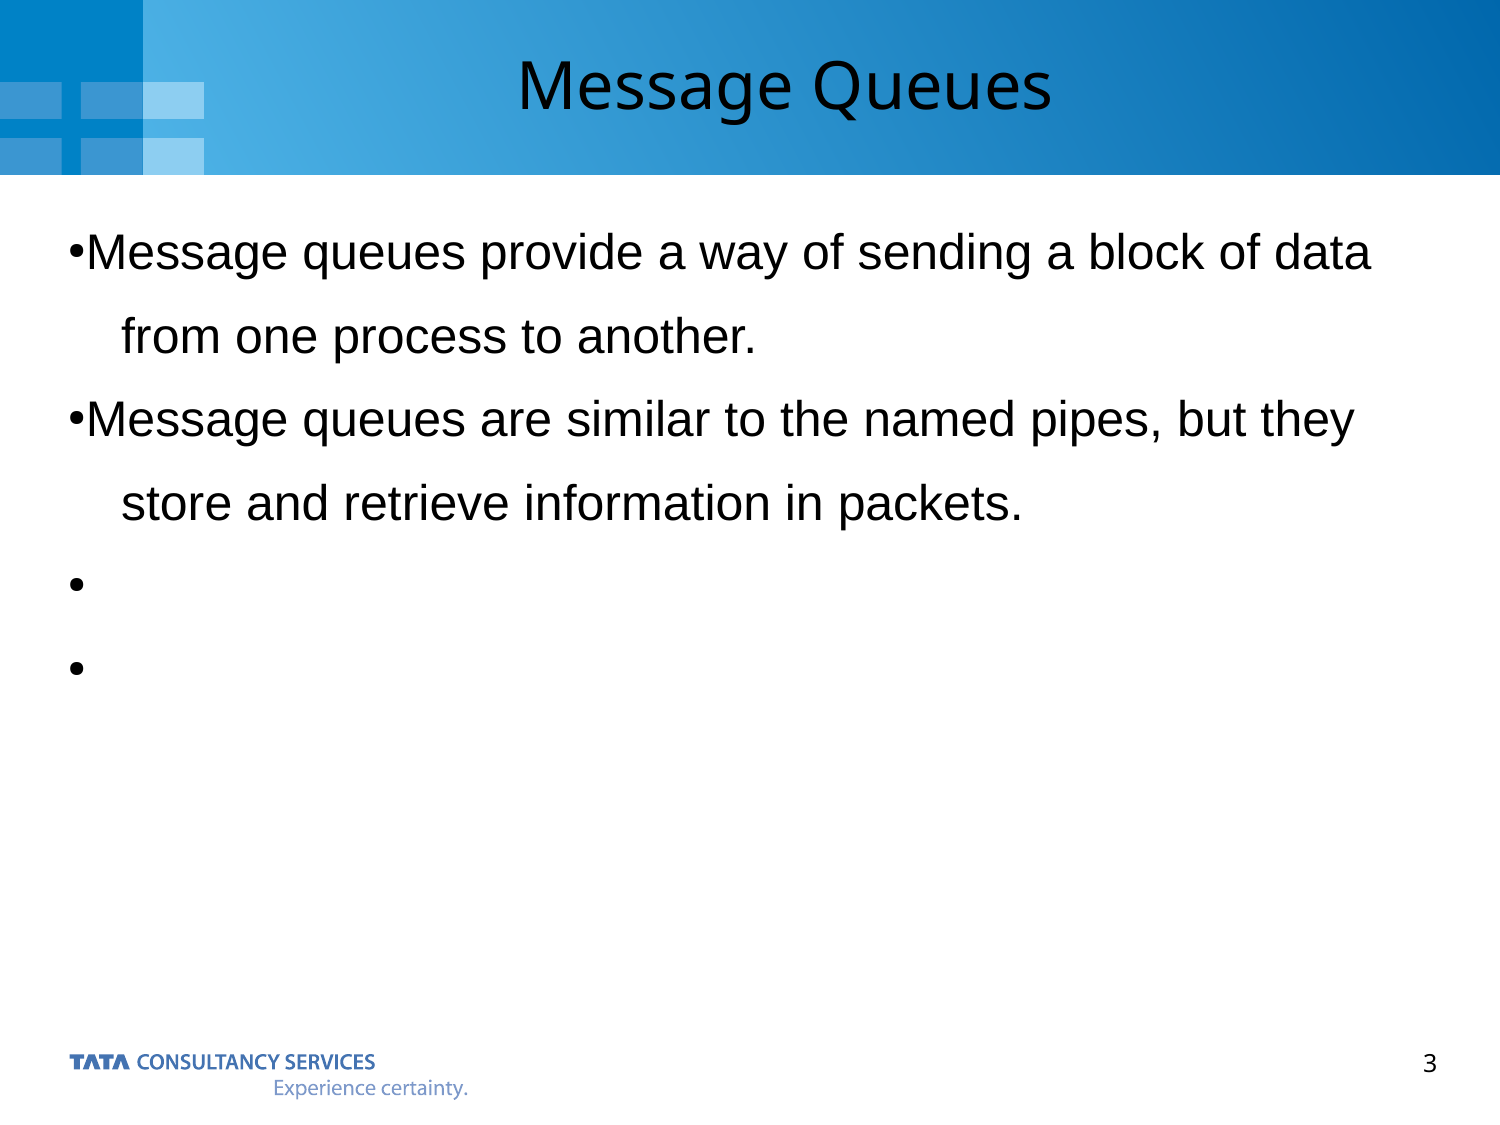

Message Queues
Message queues provide a way of sending a block of data from one process to another.
Message queues are similar to the named pipes, but they store and retrieve information in packets.